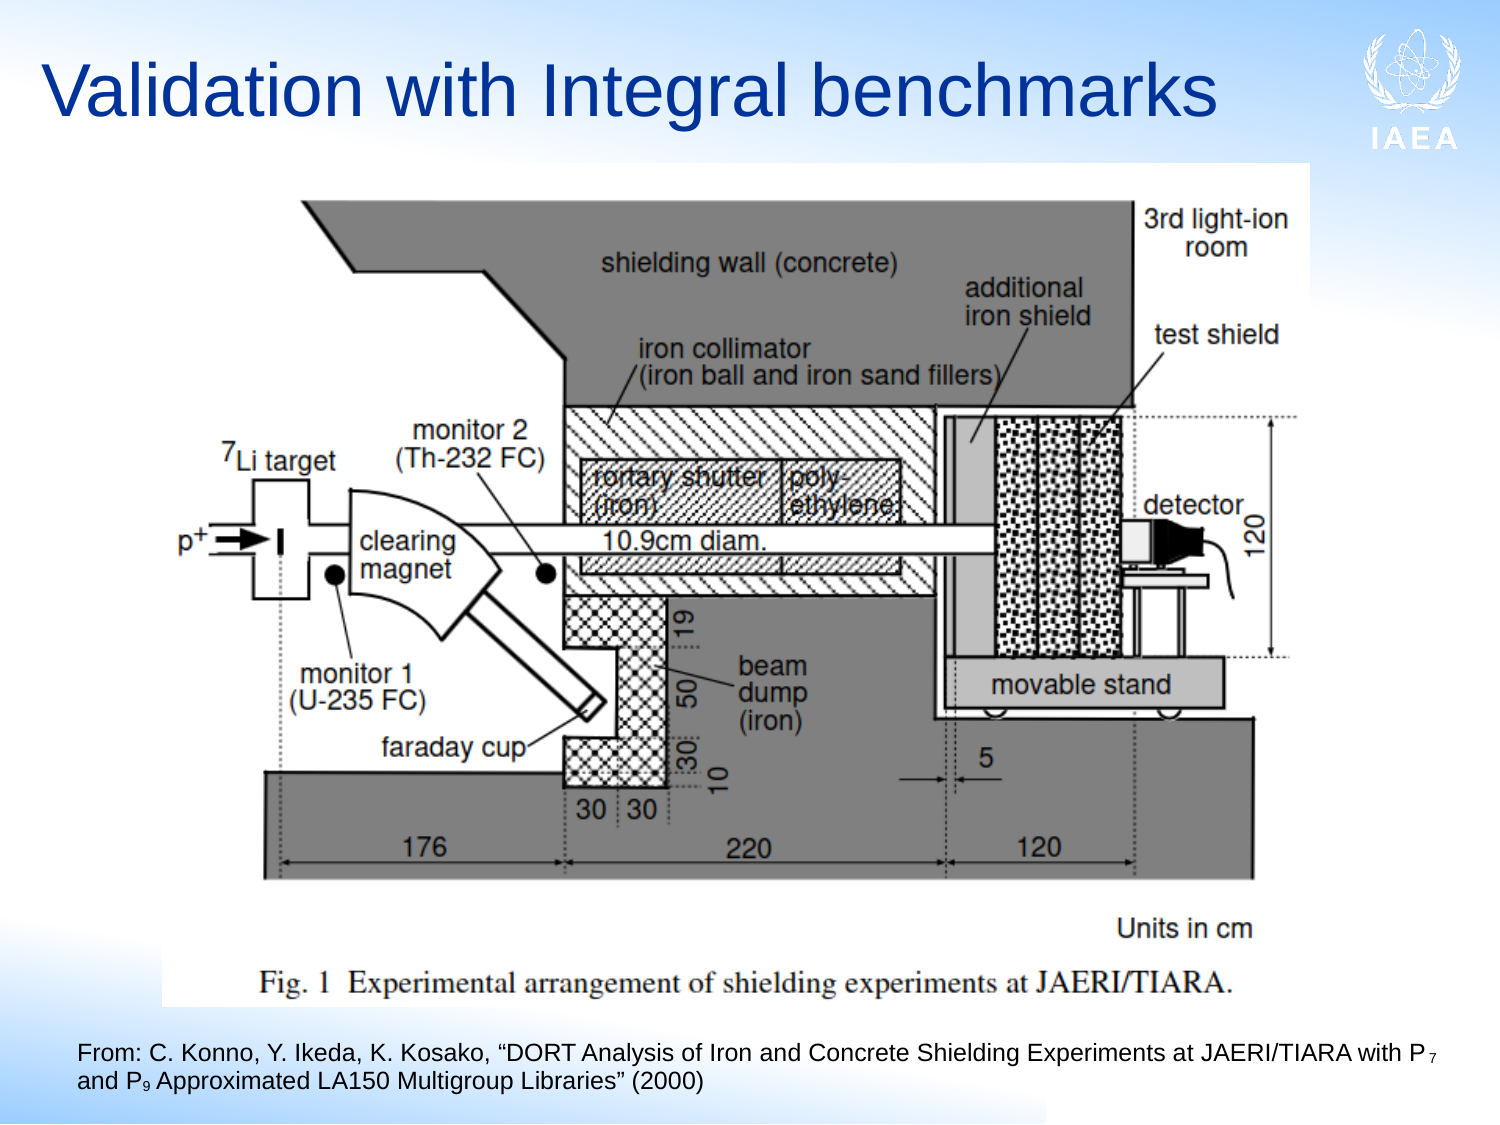

# Validation with Integral benchmarks
From: C. Konno, Y. Ikeda, K. Kosako, “DORT Analysis of Iron and Concrete Shielding Experiments at JAERI/TIARA with P7 and P9 Approximated LA150 Multigroup Libraries” (2000)